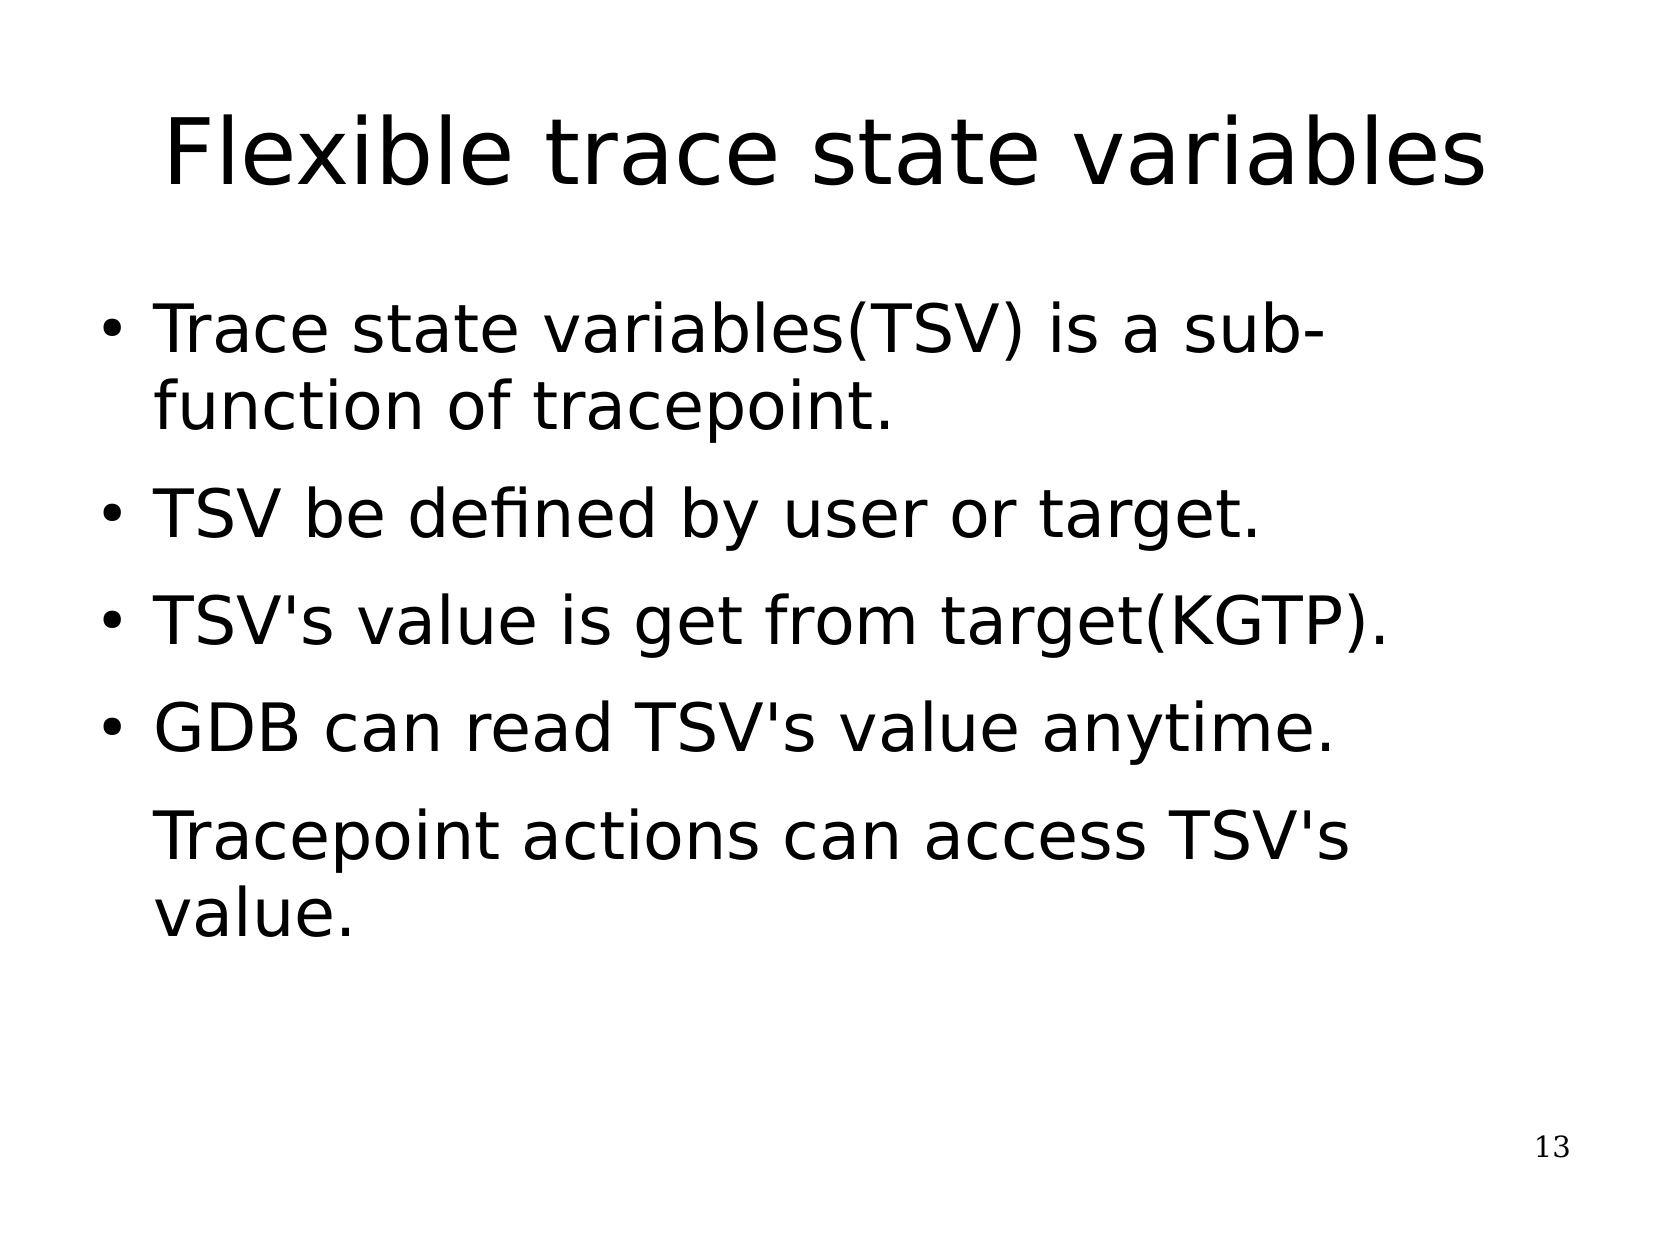

# Flexible trace state variables
Trace state variables(TSV) is a sub-function of tracepoint.
TSV be defined by user or target.
TSV's value is get from target(KGTP).
GDB can read TSV's value anytime.
Tracepoint actions can access TSV's value.
13